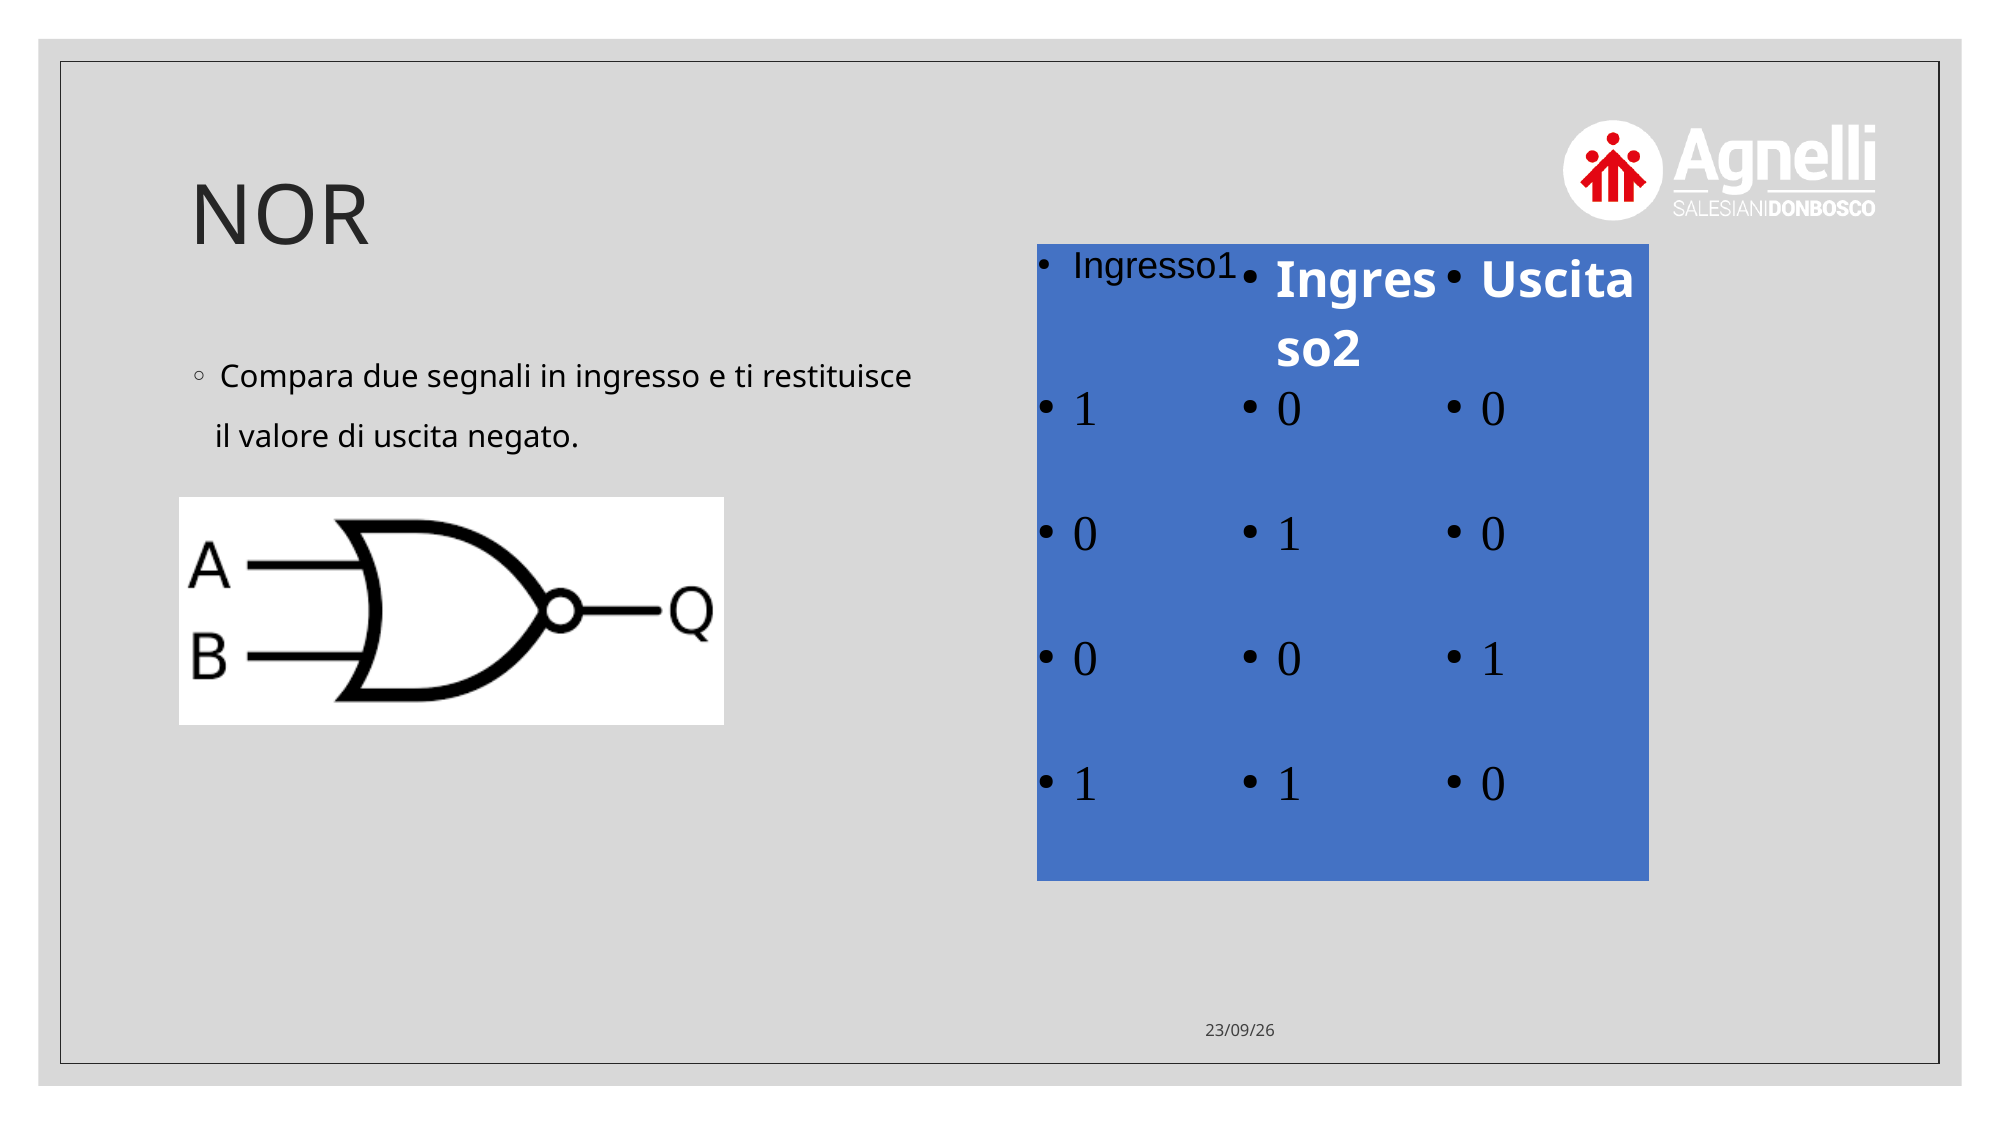

# NOR
| Ingresso1 | Ingresso2 | Uscita |
| --- | --- | --- |
| 1 | 0 | 0 |
| 0 | 1 | 0 |
| 0 | 0 | 1 |
| 1 | 1 | 0 |
Compara due segnali in ingresso e ti restituisce
 il valore di uscita negato.